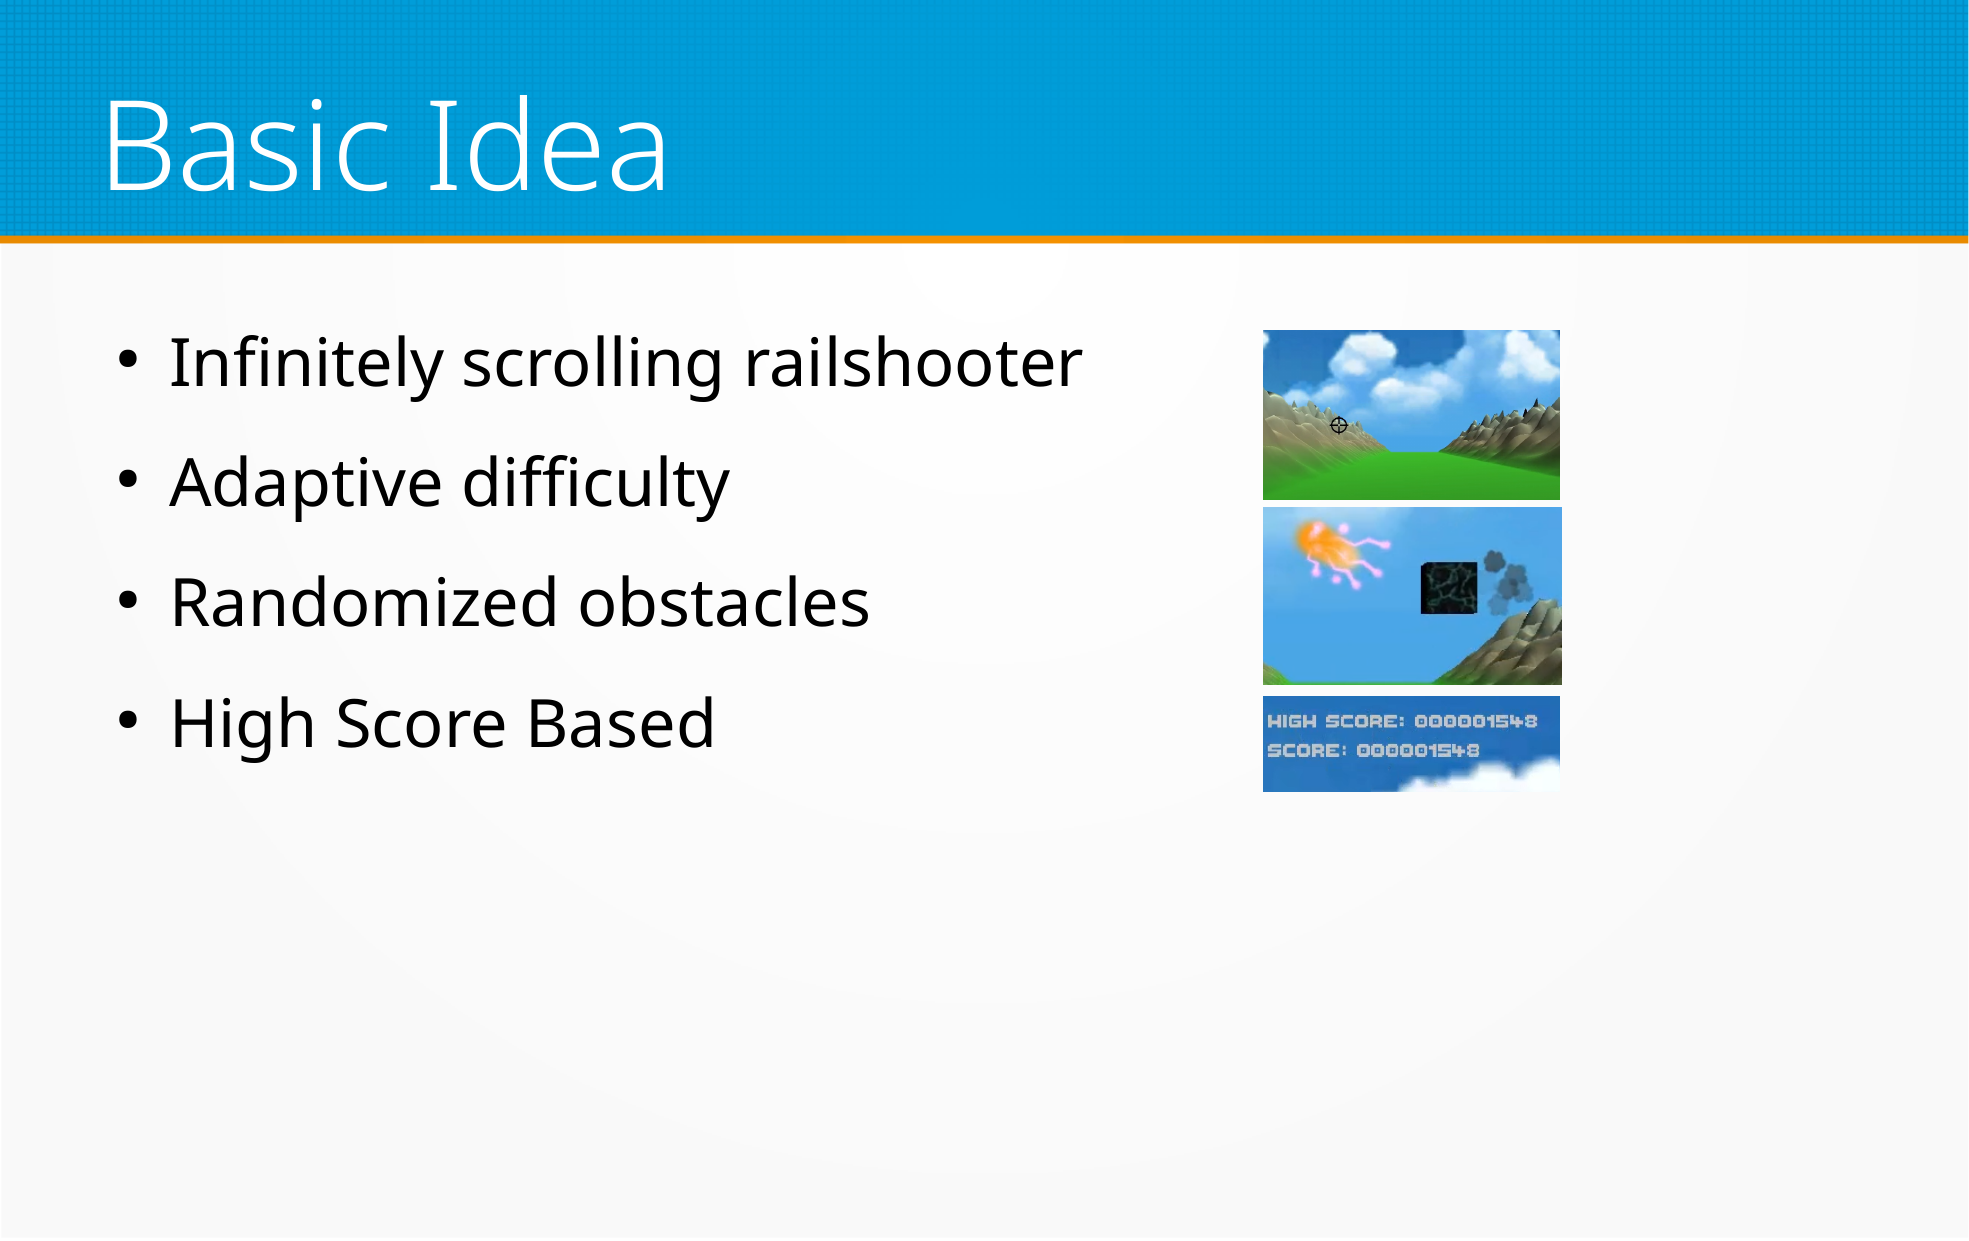

# Basic Idea
Infinitely scrolling railshooter
Adaptive difficulty
Randomized obstacles
High Score Based